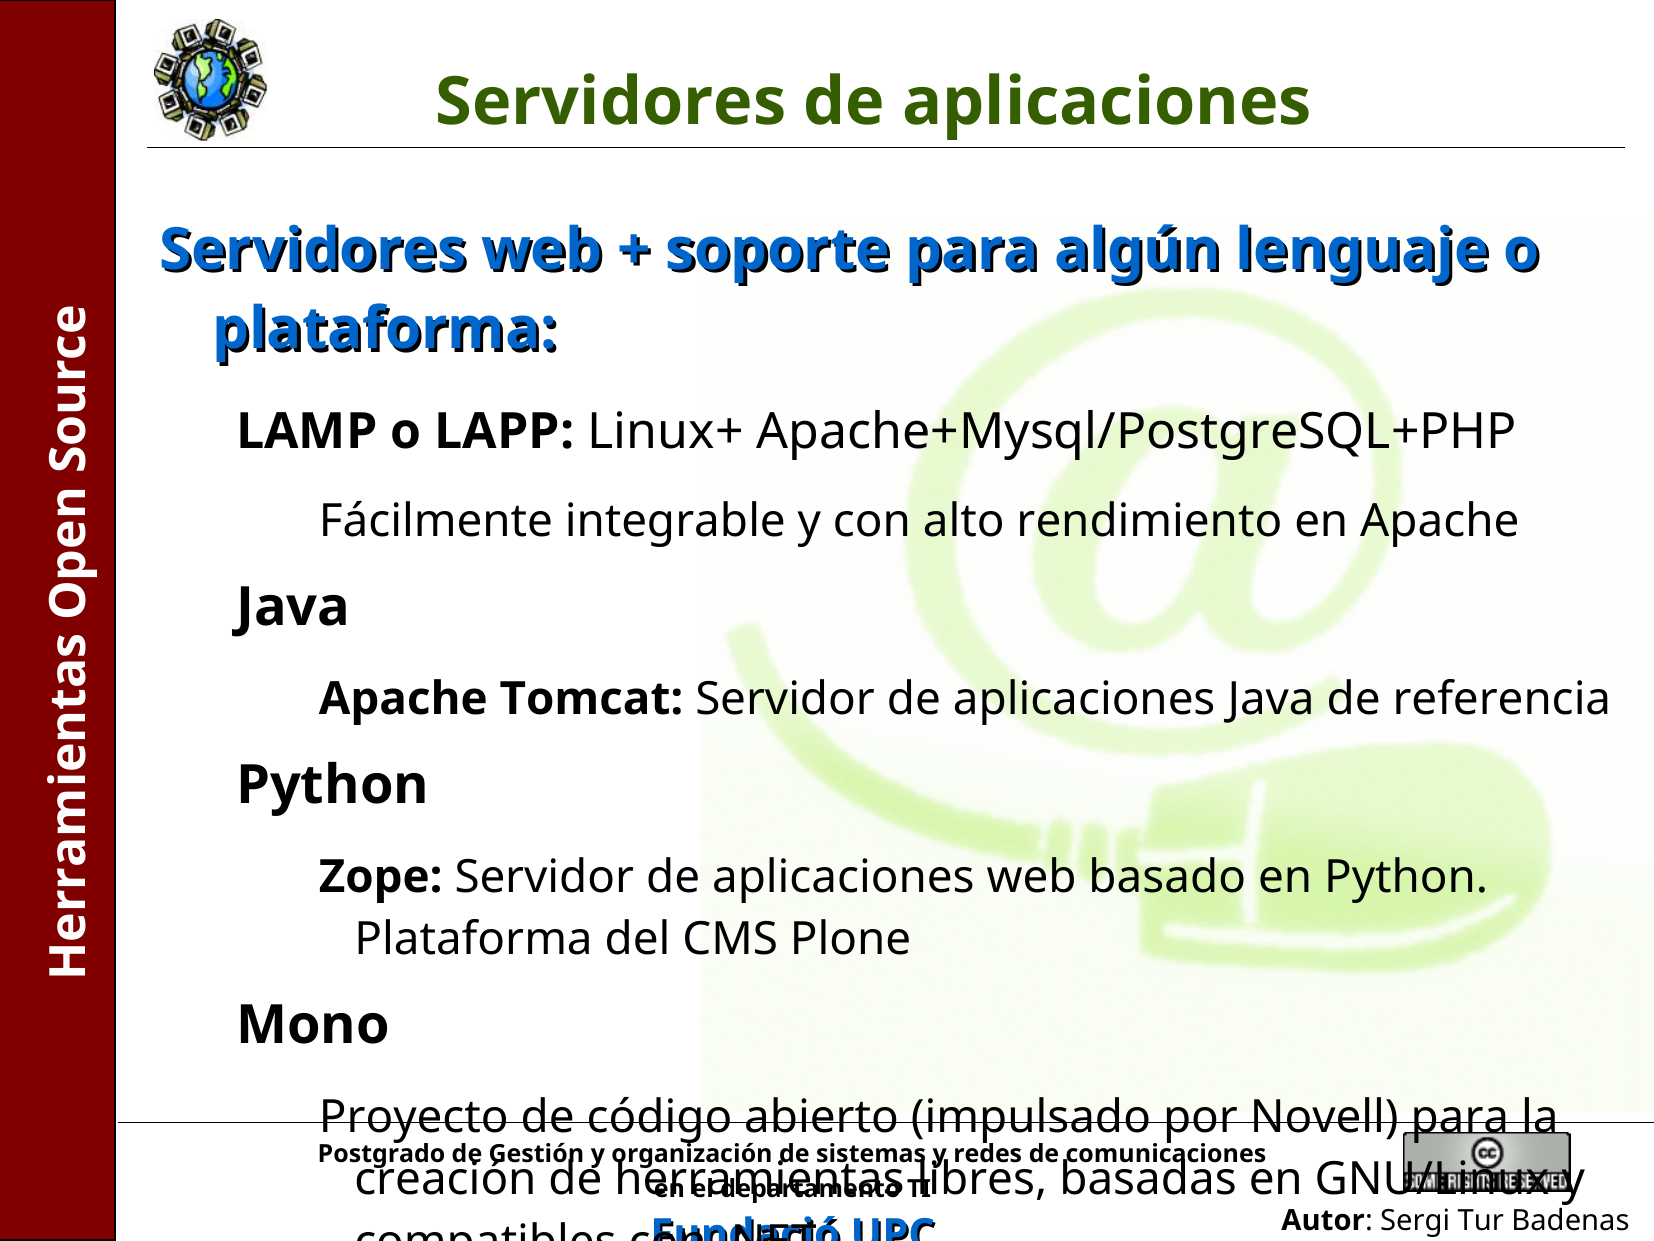

# Servidores de aplicaciones
Servidores web + soporte para algún lenguaje o plataforma:
LAMP o LAPP: Linux+ Apache+Mysql/PostgreSQL+PHP
Fácilmente integrable y con alto rendimiento en Apache
Java
Apache Tomcat: Servidor de aplicaciones Java de referencia
Python
Zope: Servidor de aplicaciones web basado en Python. Plataforma del CMS Plone
Mono
Proyecto de código abierto (impulsado por Novell) para la creación de herramientas libres, basadas en GNU/Linux y compatibles con .NET
Otras tecnologías Open Source: Ruby On Rails, Perl, etc...